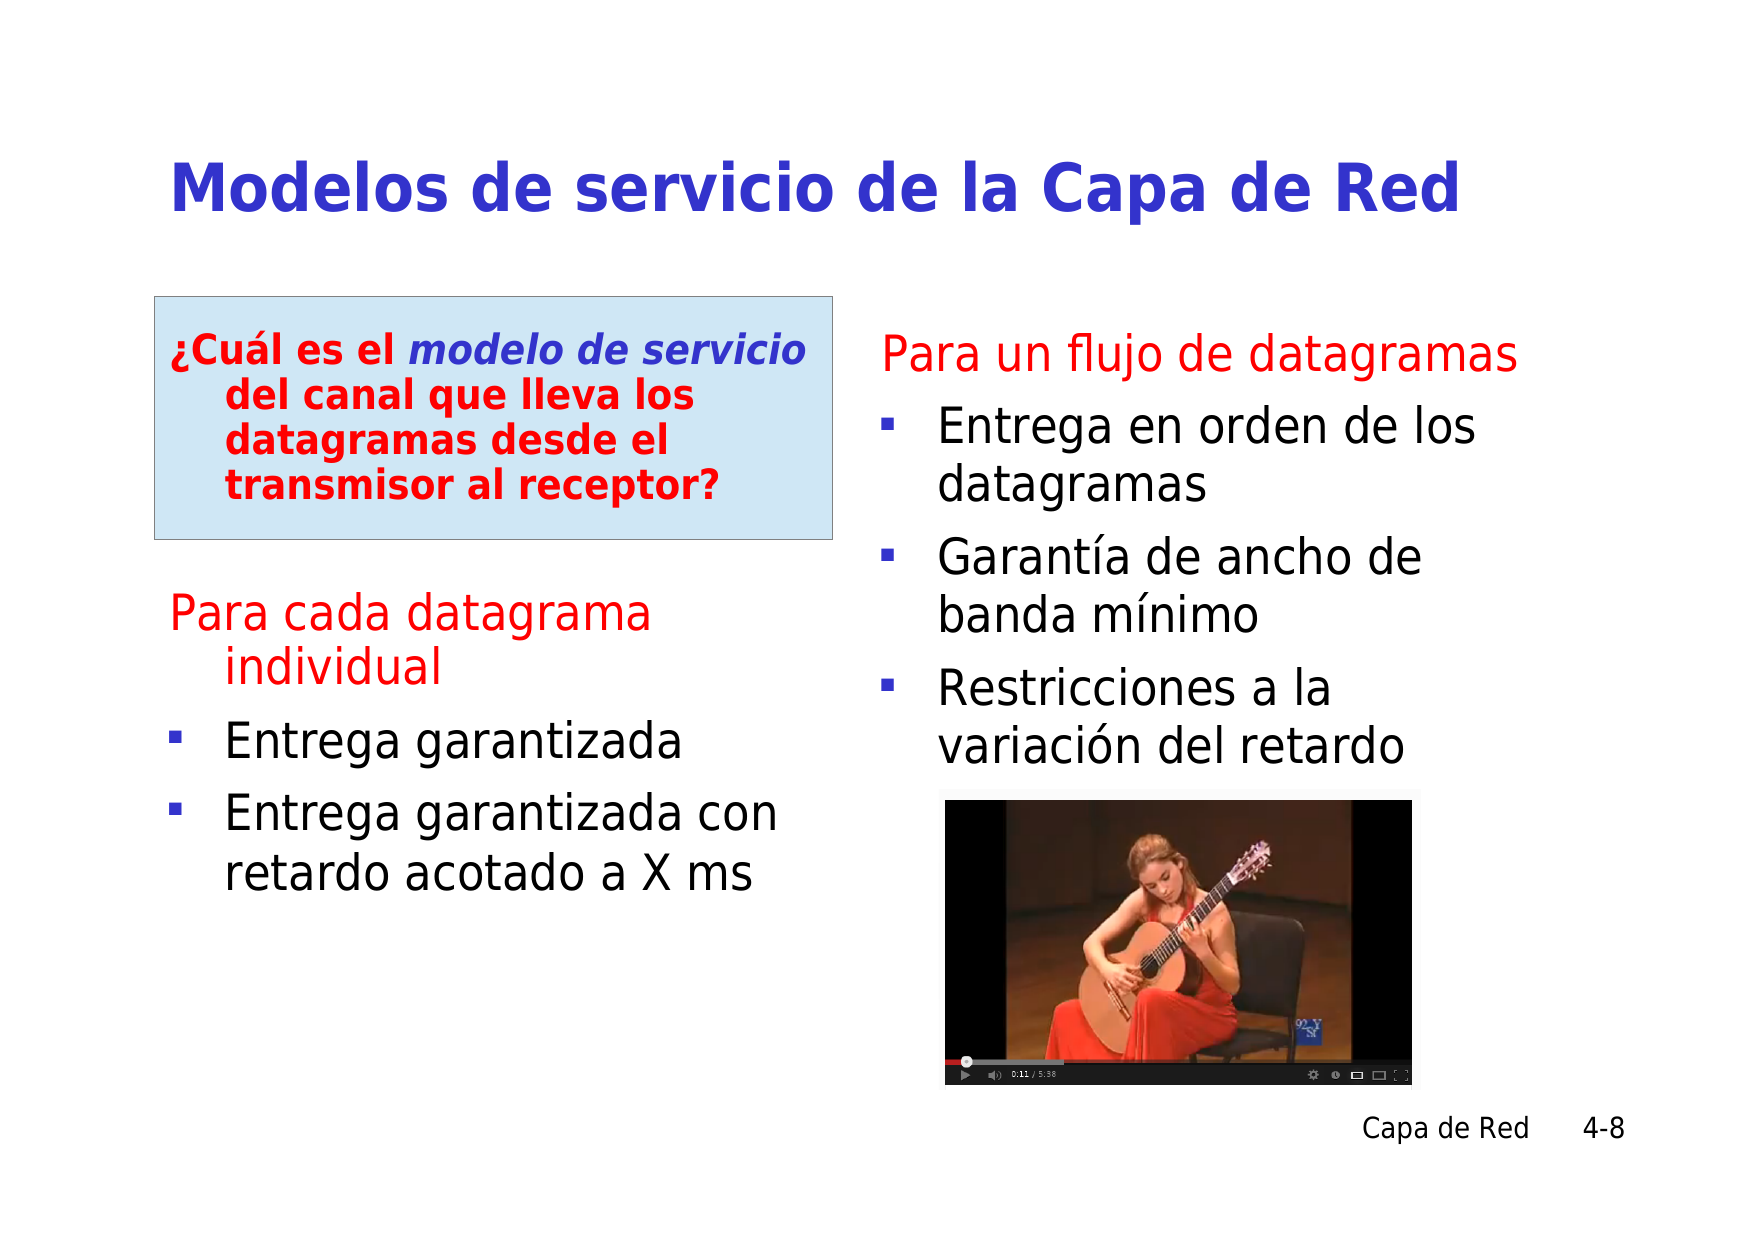

# Modelos de servicio de la Capa de Red
¿Cuál es el modelo de servicio del canal que lleva los datagramas desde el transmisor al receptor?
Para cada datagrama individual
Entrega garantizada
Entrega garantizada con retardo acotado a X ms
Para un flujo de datagramas
Entrega en orden de los datagramas
Garantía de ancho de banda mínimo
Restricciones a la variación del retardo